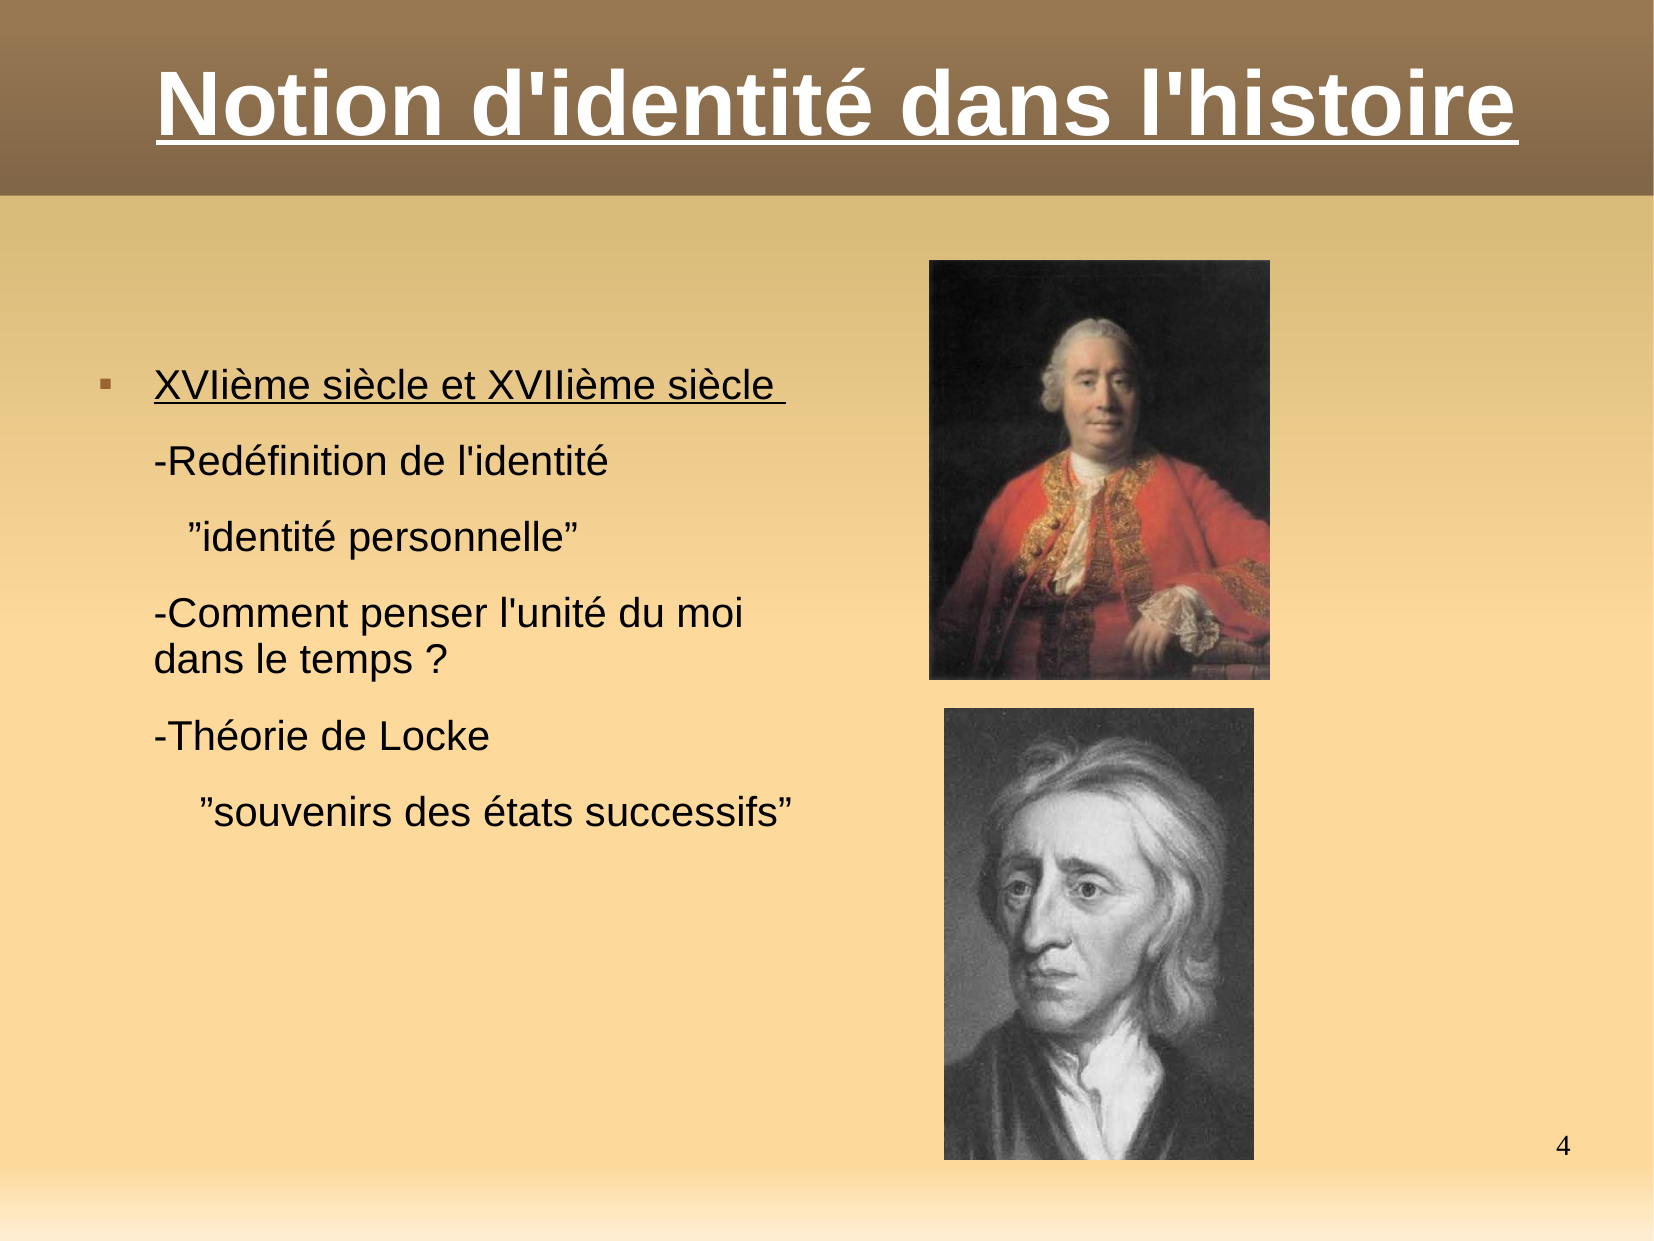

# Notion d'identité dans l'histoire
XVIième siècle et XVIIième siècle
-Redéfinition de l'identité
 ”identité personnelle”
-Comment penser l'unité du moi dans le temps ?
-Théorie de Locke
 ”souvenirs des états successifs”
4